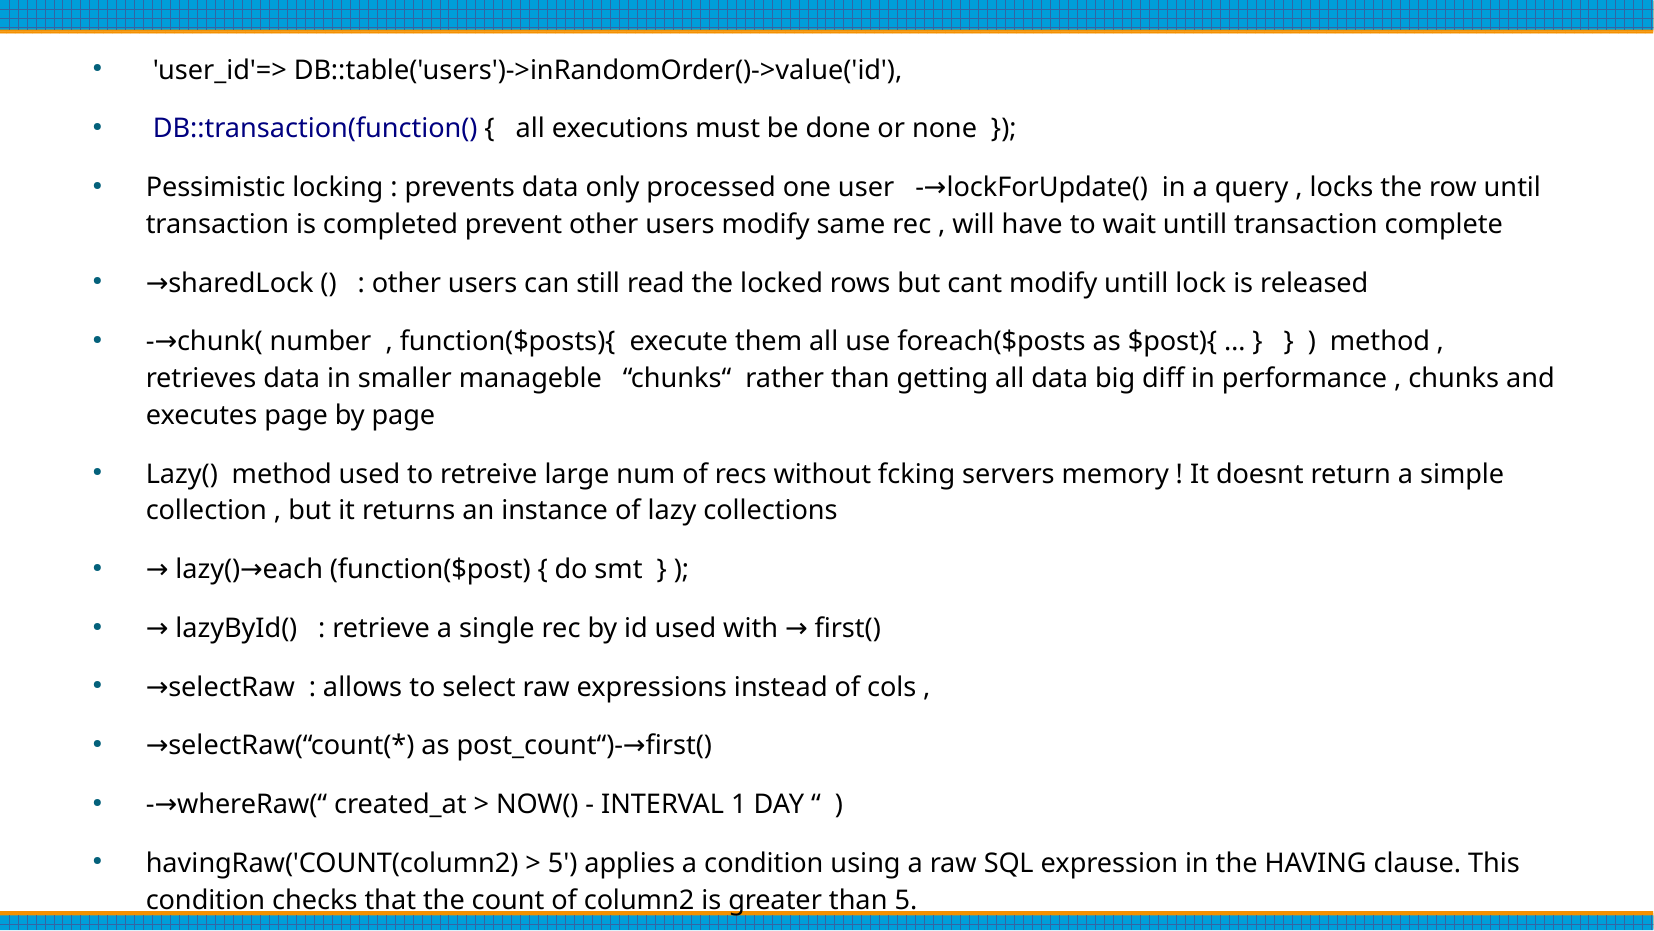

# 'user_id'=> DB::table('users')->inRandomOrder()->value('id'),
 DB::transaction(function() { all executions must be done or none });
Pessimistic locking : prevents data only processed one user -→lockForUpdate() in a query , locks the row until transaction is completed prevent other users modify same rec , will have to wait untill transaction complete
→sharedLock () : other users can still read the locked rows but cant modify untill lock is released
-→chunk( number , function($posts){ execute them all use foreach($posts as $post){ … } } ) method , retrieves data in smaller manageble “chunks“ rather than getting all data big diff in performance , chunks and executes page by page
Lazy() method used to retreive large num of recs without fcking servers memory ! It doesnt return a simple collection , but it returns an instance of lazy collections
→ lazy()→each (function($post) { do smt } );
→ lazyById() : retrieve a single rec by id used with → first()
→selectRaw : allows to select raw expressions instead of cols ,
→selectRaw(“count(*) as post_count“)-→first()
-→whereRaw(“ created_at > NOW() - INTERVAL 1 DAY “ )
havingRaw('COUNT(column2) > 5') applies a condition using a raw SQL expression in the HAVING clause. This condition checks that the count of column2 is greater than 5.